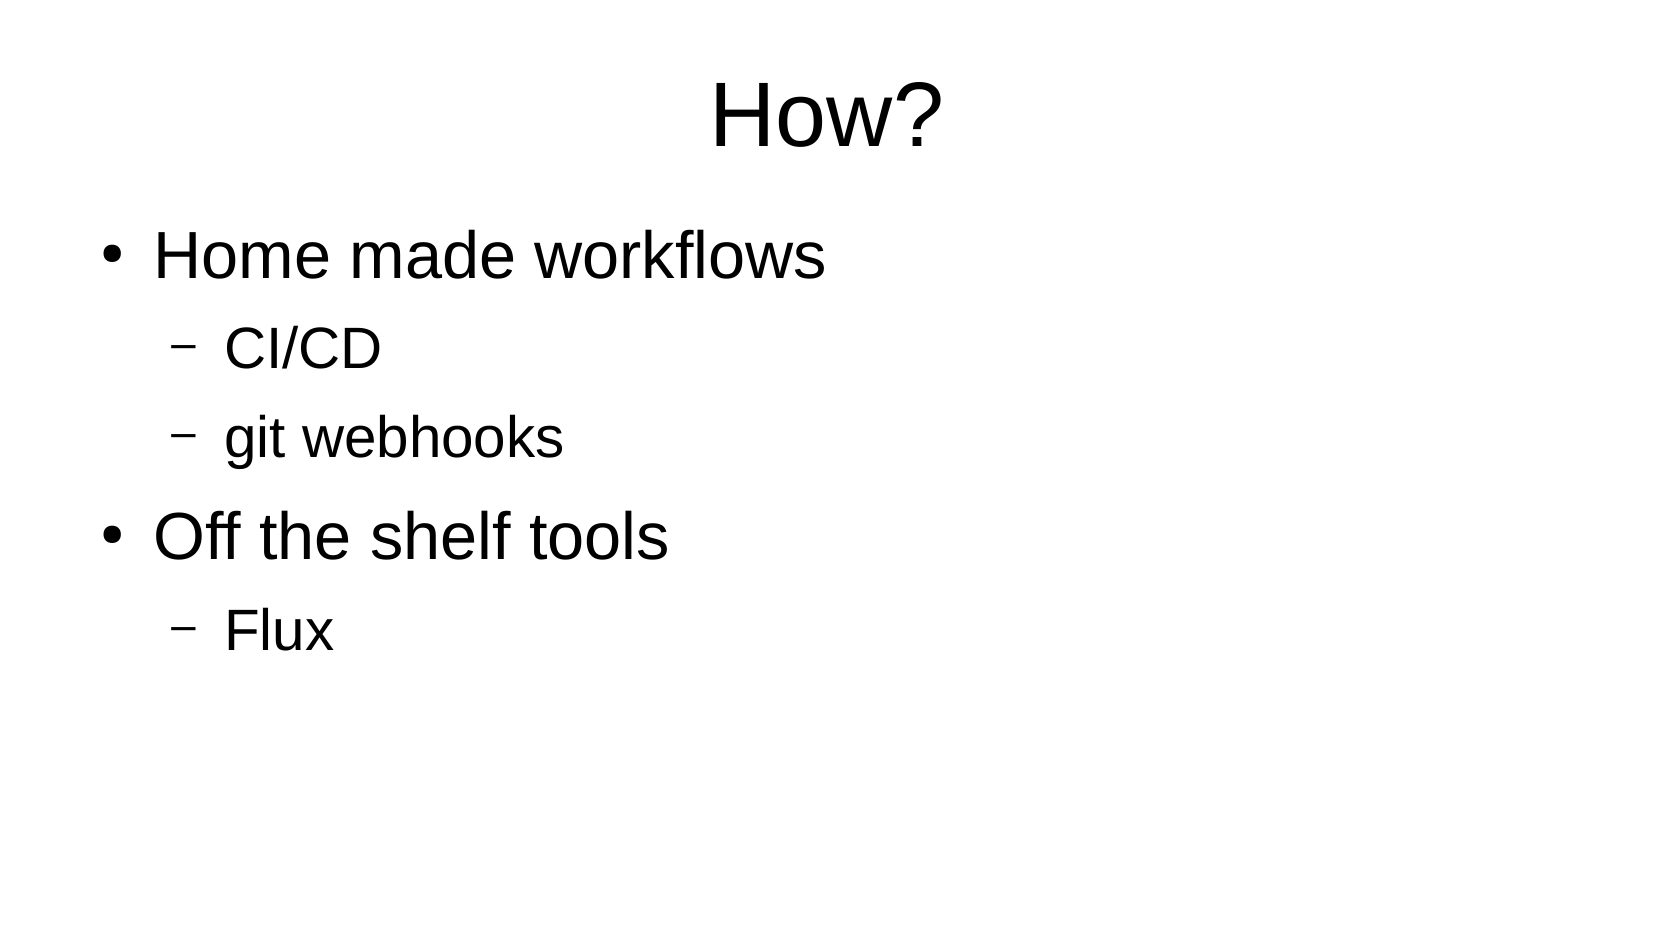

# How?
Home made workflows
CI/CD
git webhooks
Off the shelf tools
Flux